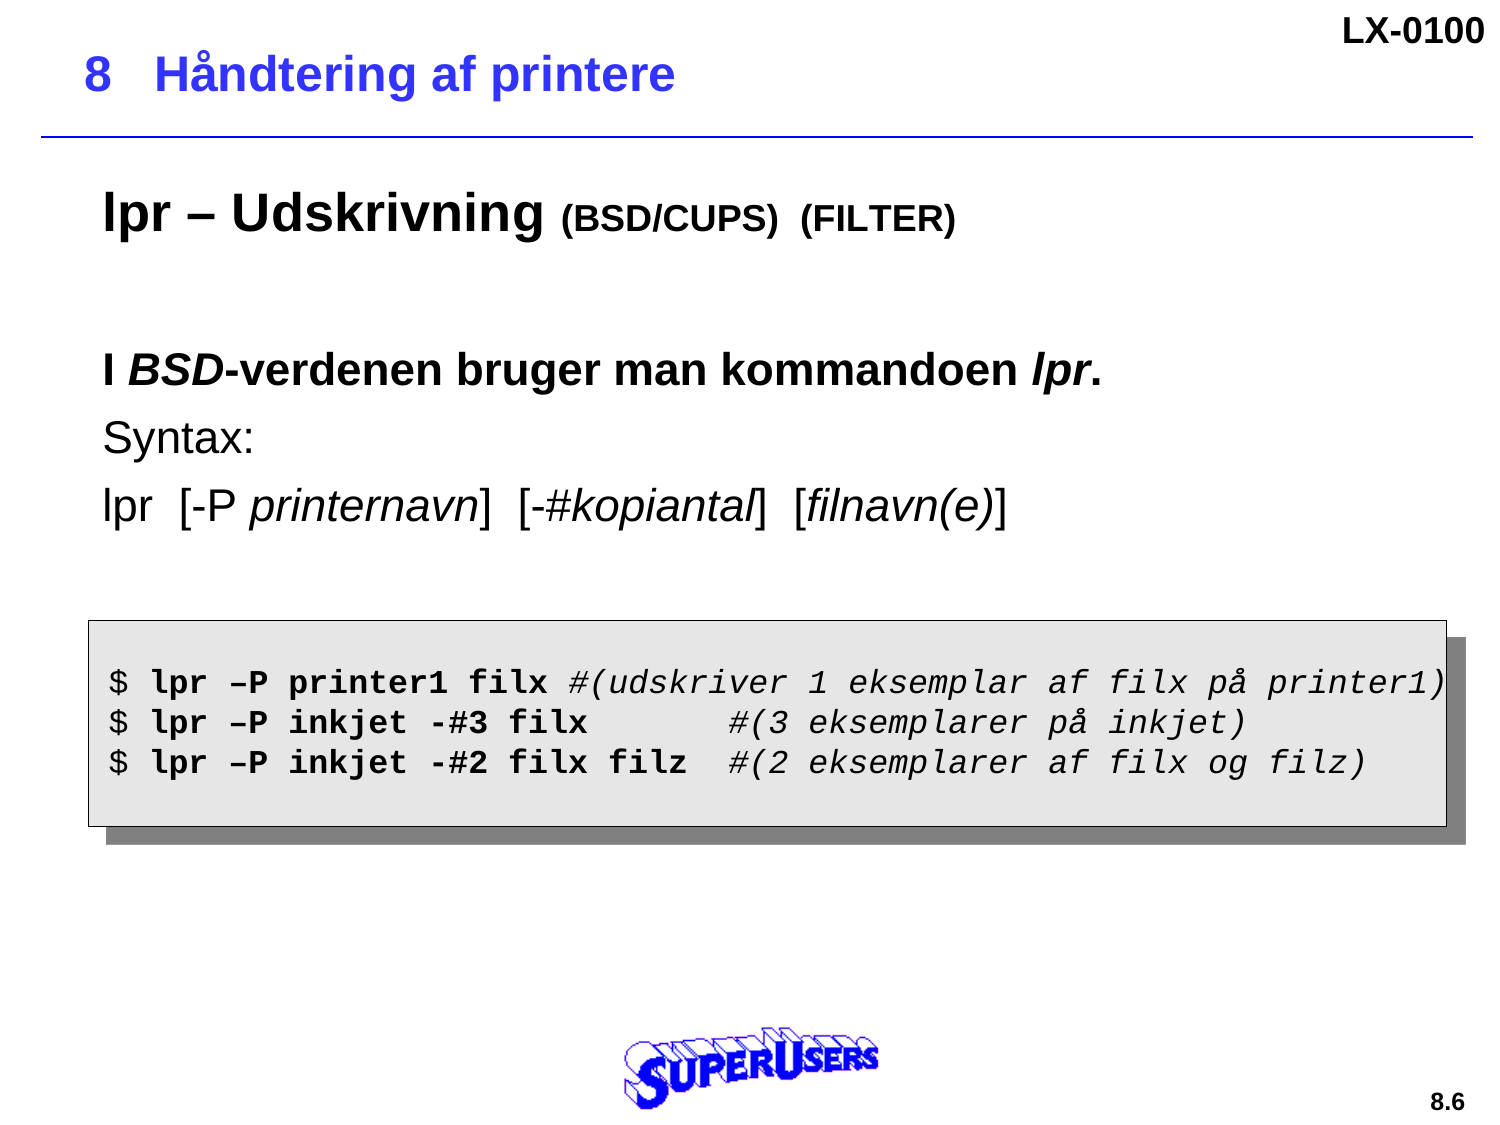

# 8 Håndtering af printere
lpr – Udskrivning (BSD/CUPS) (FILTER)
I BSD-verdenen bruger man kommandoen lpr.
Syntax:
lpr [-P printernavn] [-#kopiantal] [filnavn(e)]
 $ lpr –P printer1 filx #(udskriver 1 eksemplar af filx på printer1)
 $ lpr –P inkjet -#3 filx	 #(3 eksemplarer på inkjet)
 $ lpr –P inkjet -#2 filx filz #(2 eksemplarer af filx og filz)